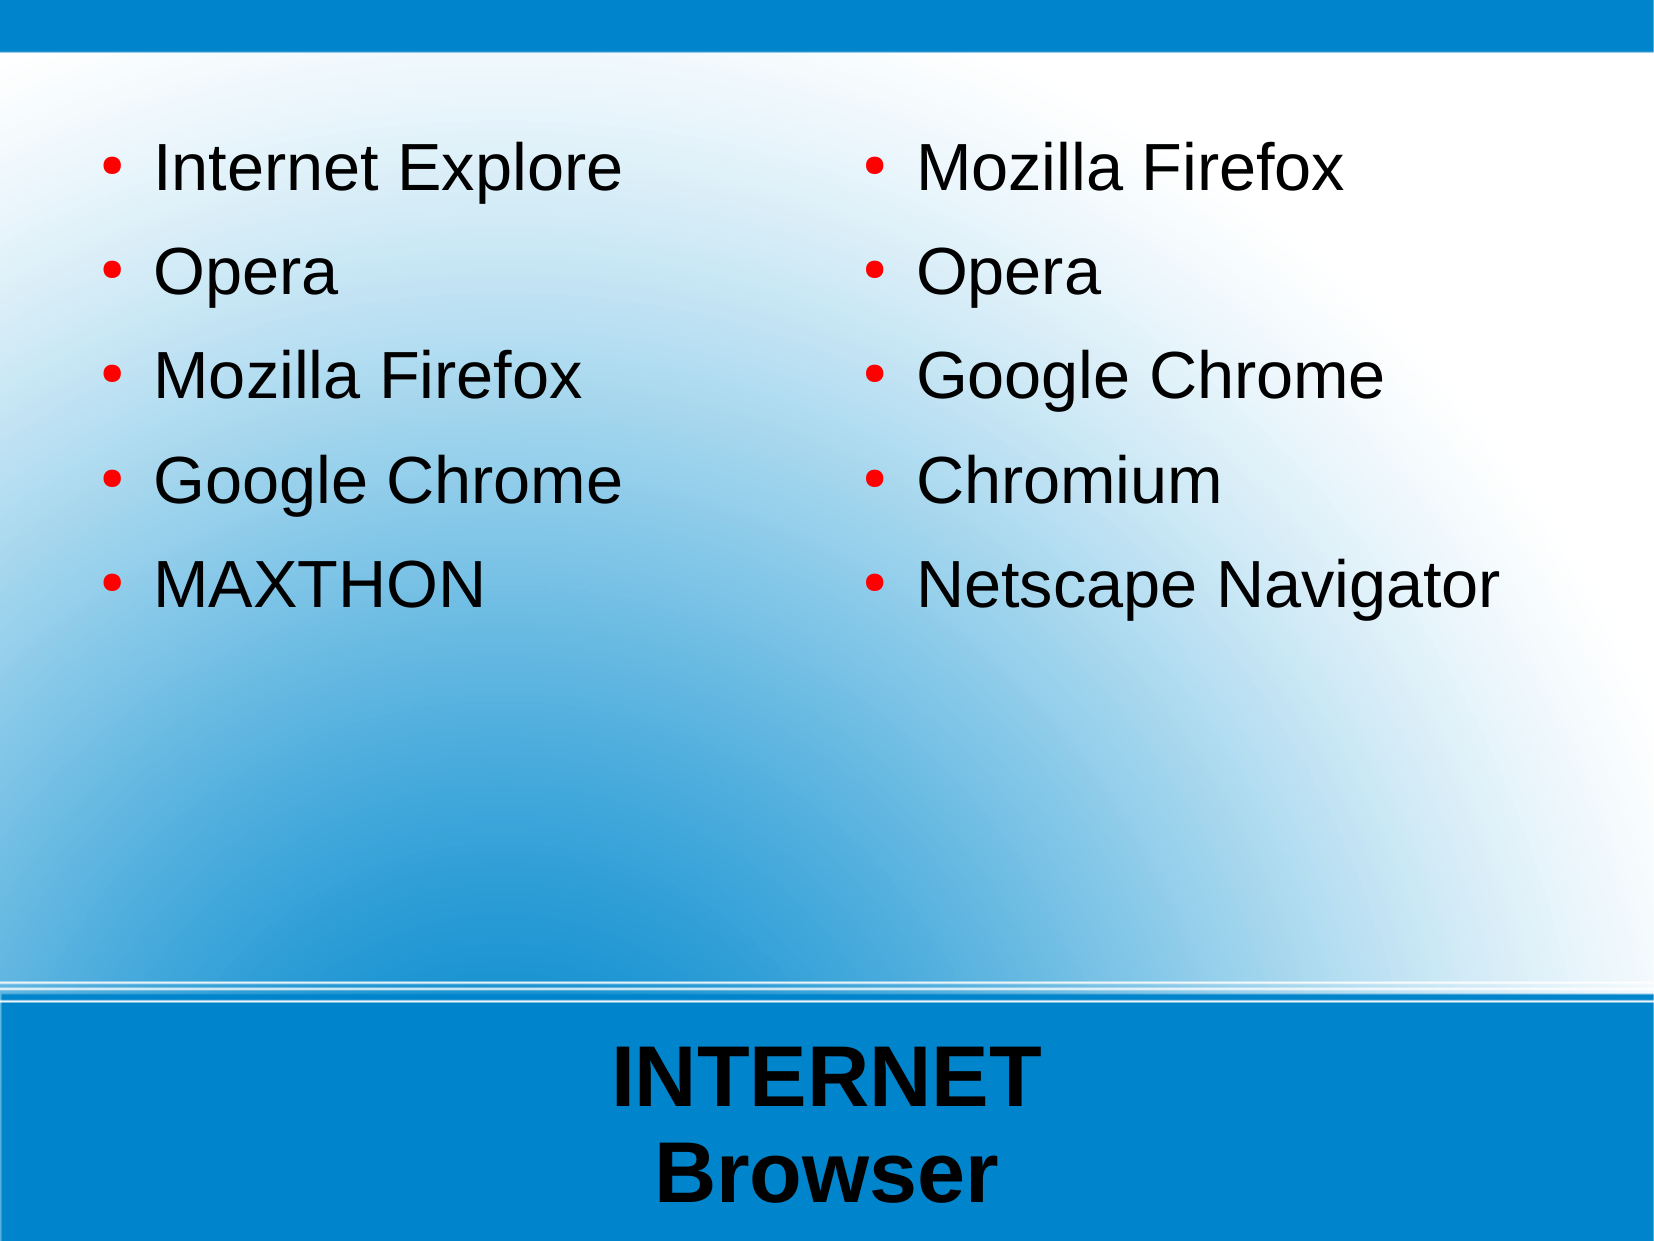

Internet Explore
Opera
Mozilla Firefox
Google Chrome
MAXTHON
Mozilla Firefox
Opera
Google Chrome
Chromium
Netscape Navigator
# INTERNET Browser